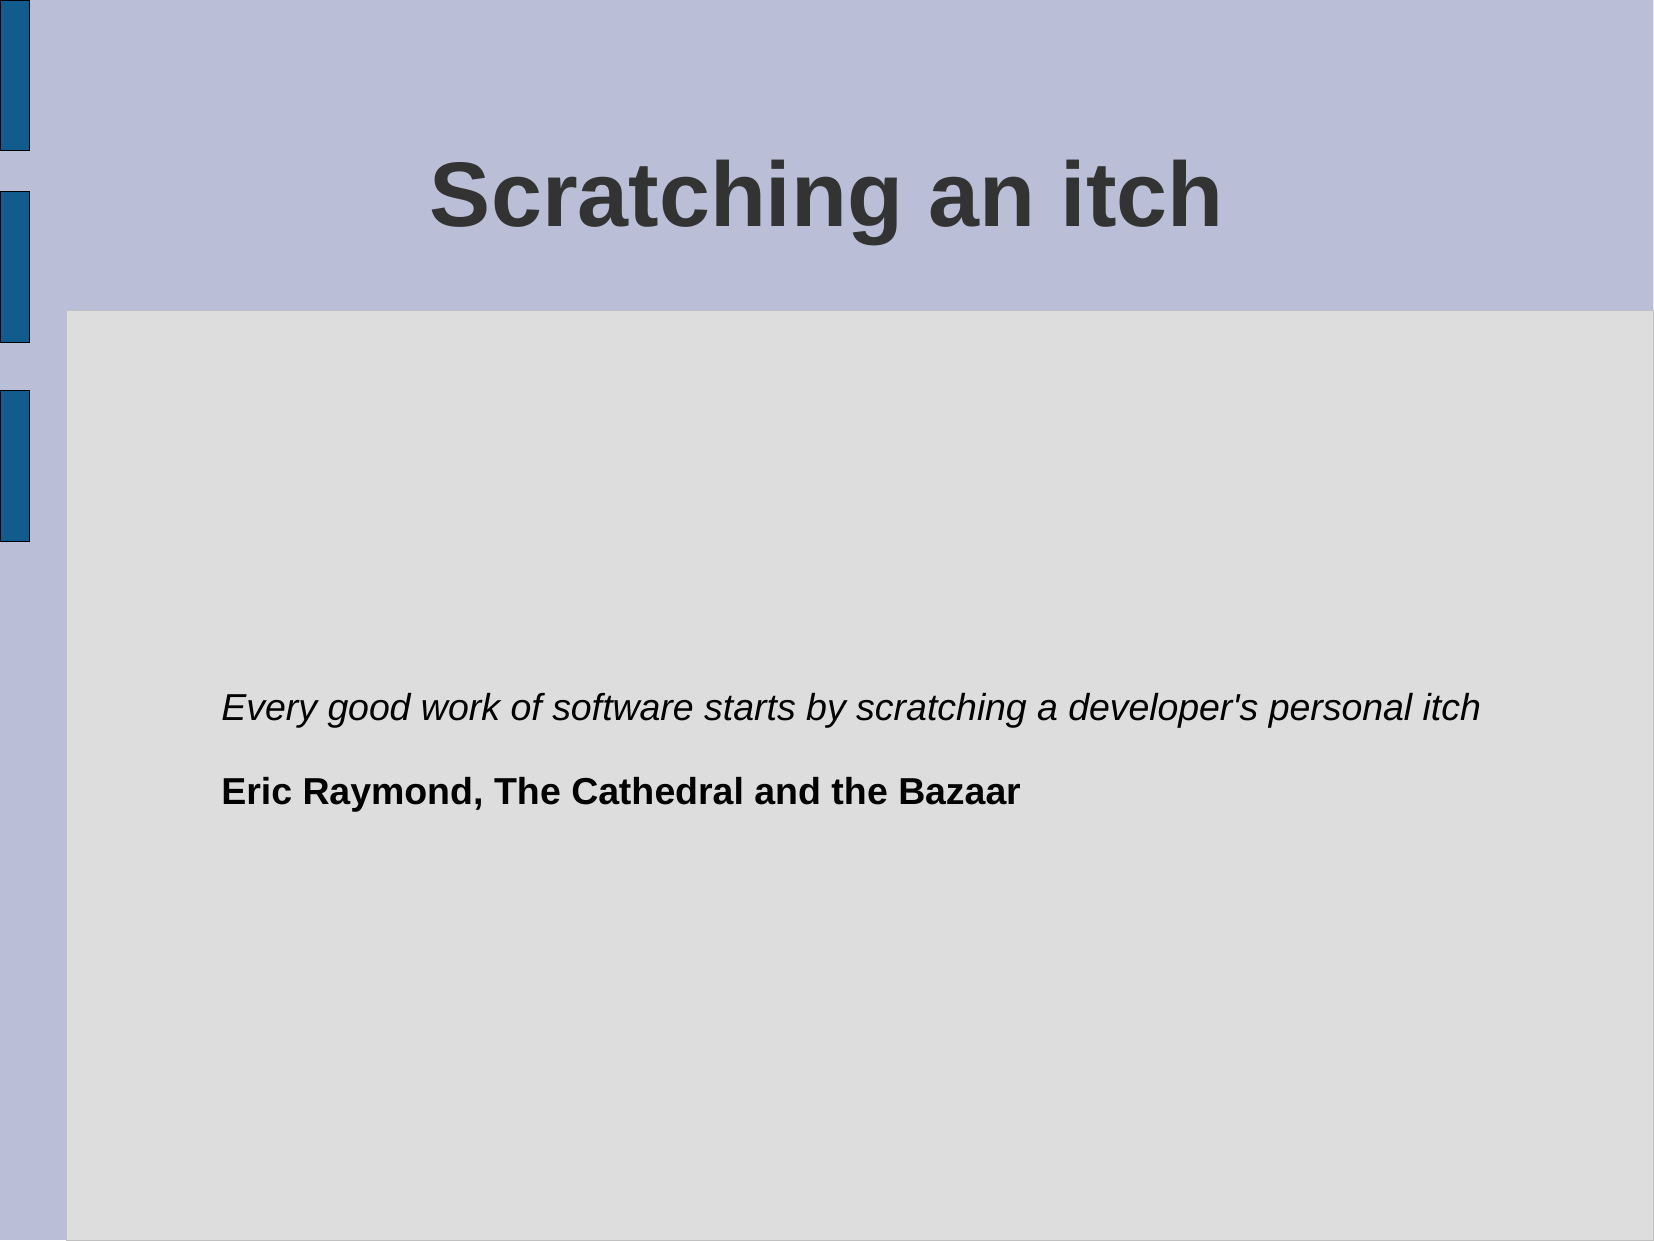

# Scratching an itch
Every good work of software starts by scratching a developer's personal itch
Eric Raymond, The Cathedral and the Bazaar